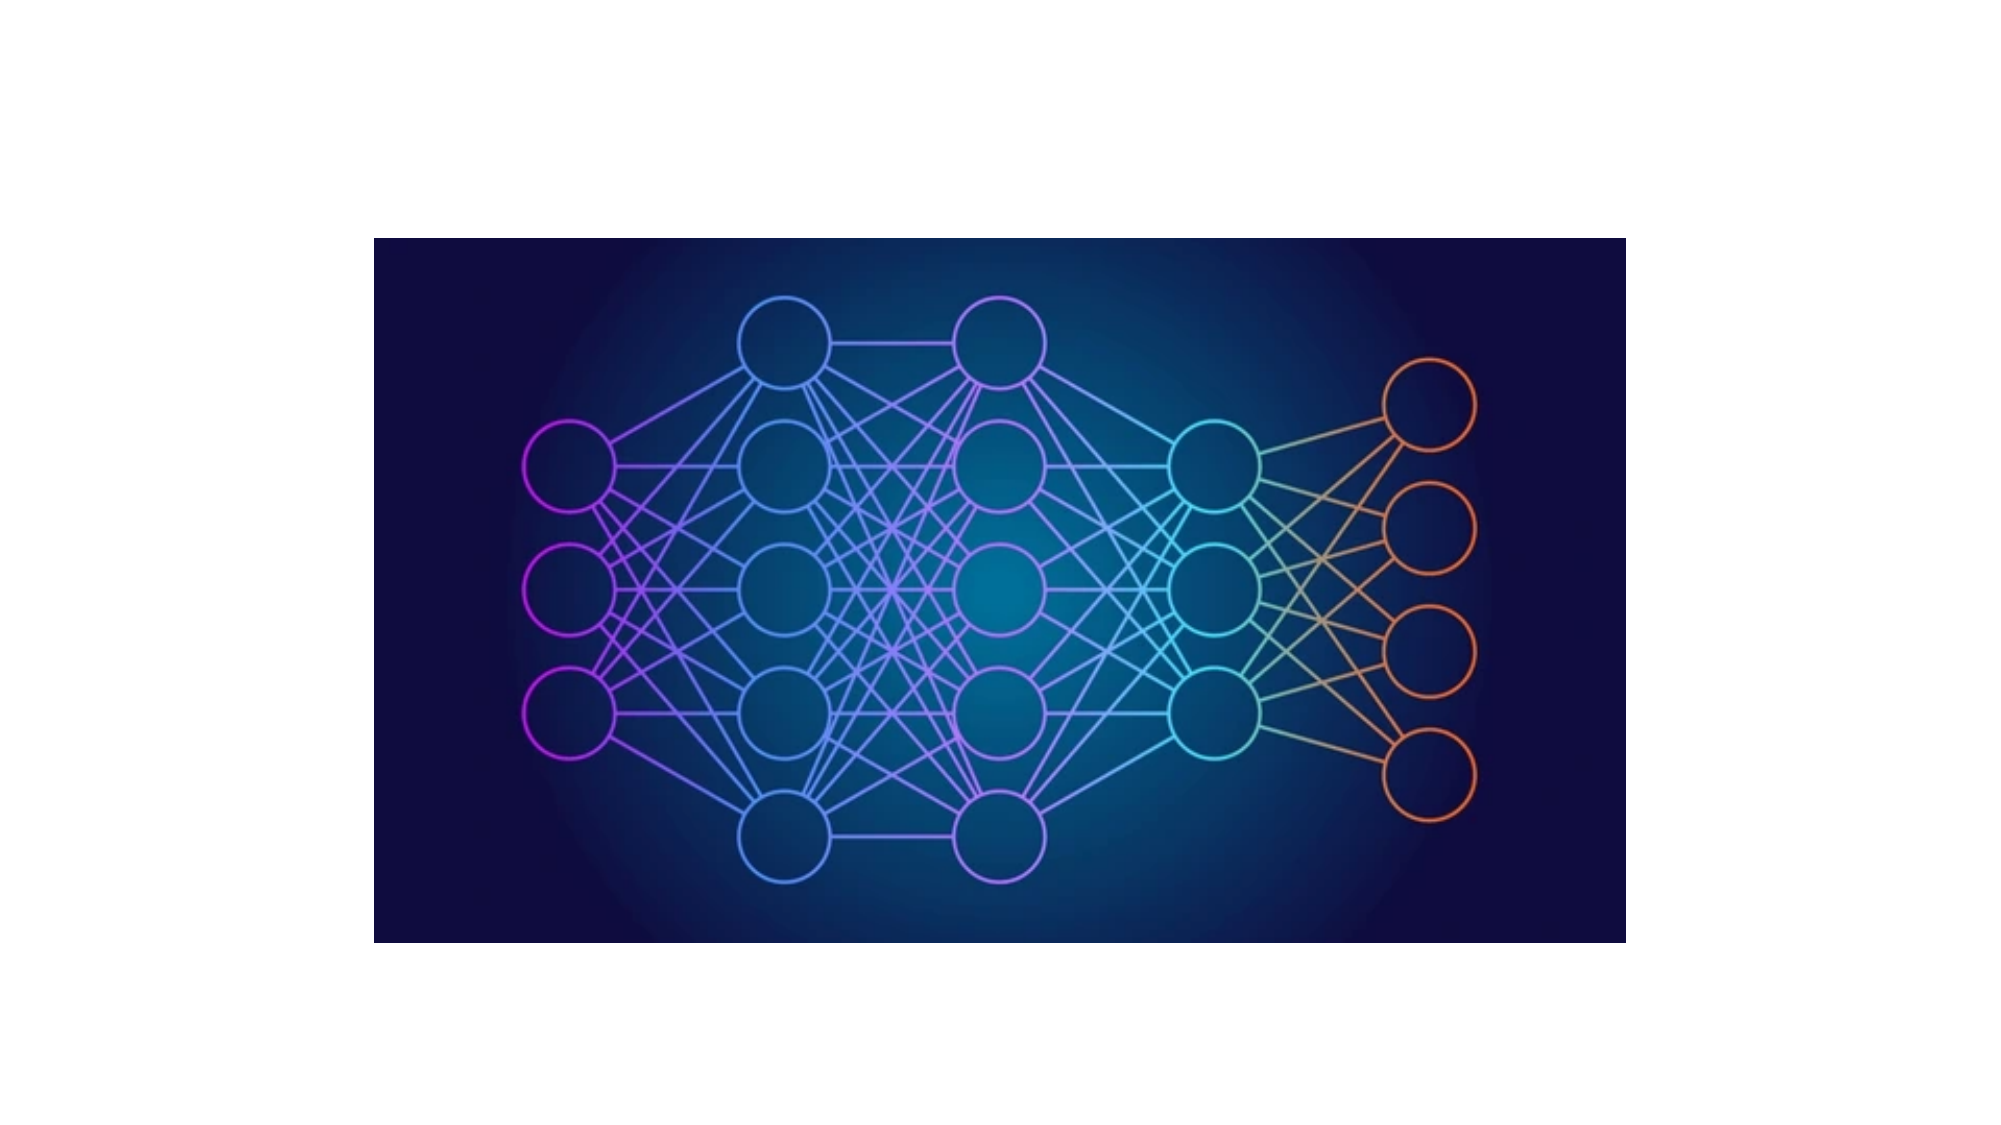

# Convolutional Neural Networks (CNNs) Discussion and Application
STUDENT NAME: BOBOYE DAMILARE ADEJUWON
STUDENT ID: 202346817